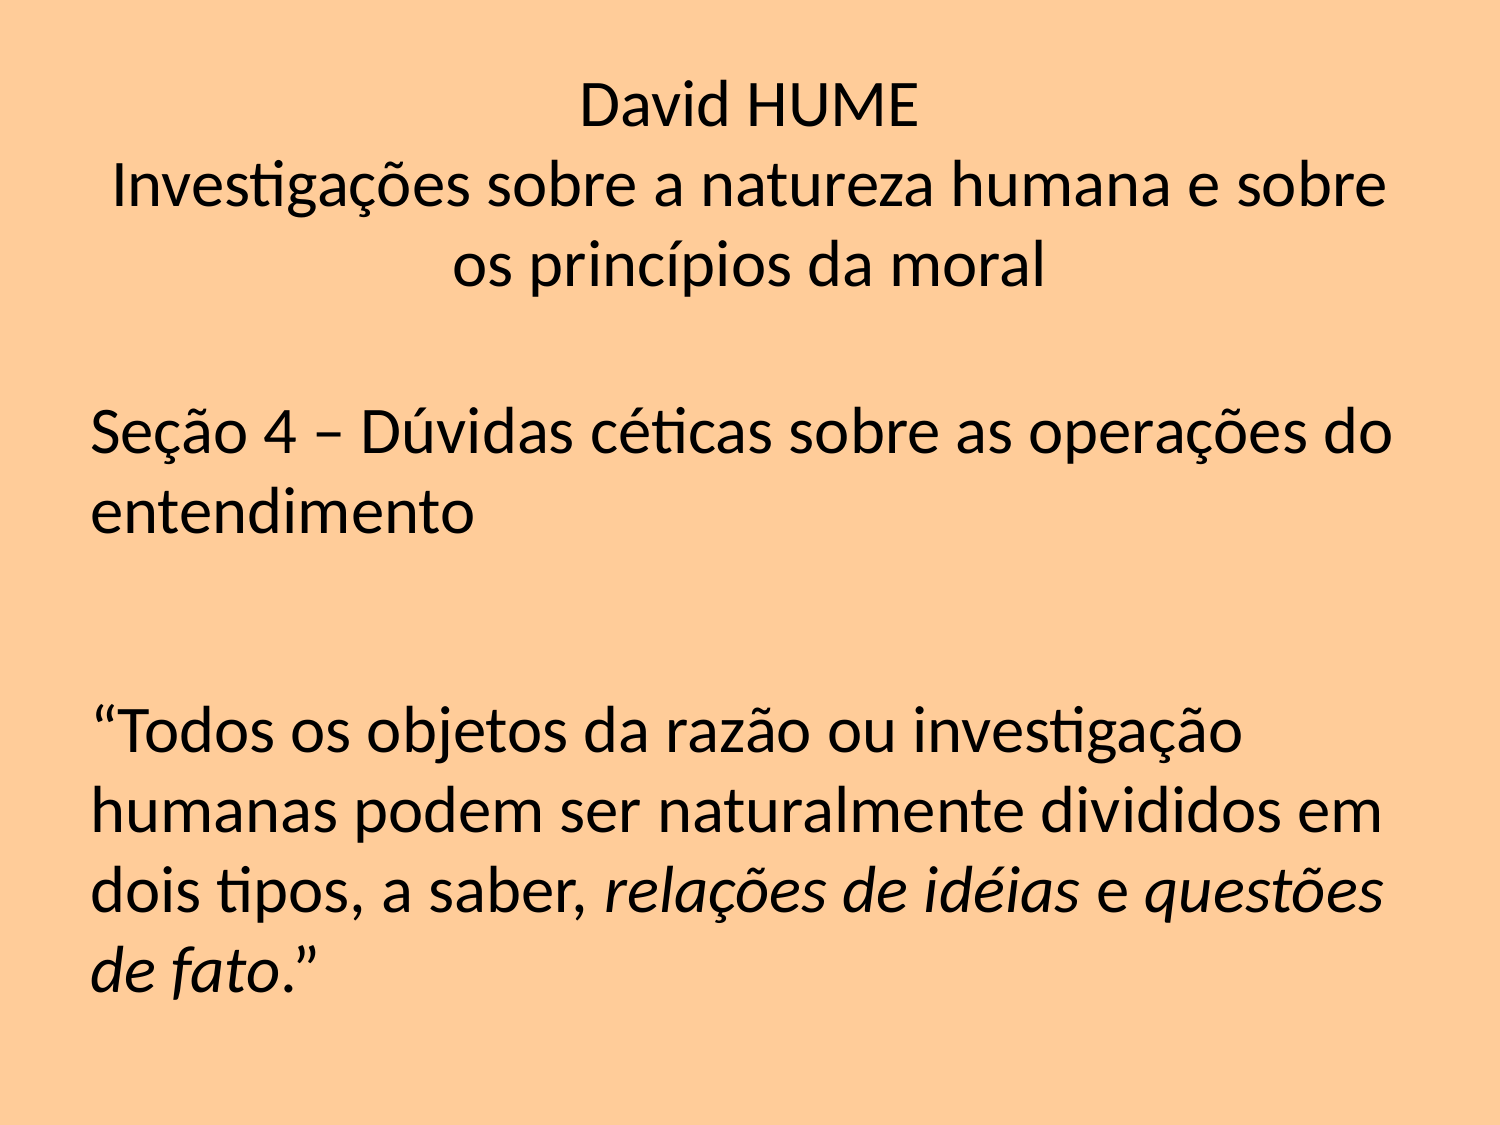

# David HUME Investigações sobre a natureza humana e sobre os princípios da moral
Seção 4 – Dúvidas céticas sobre as operações do entendimento
“Todos os objetos da razão ou investigação humanas podem ser naturalmente divididos em dois tipos, a saber, relações de idéias e questões de fato.”